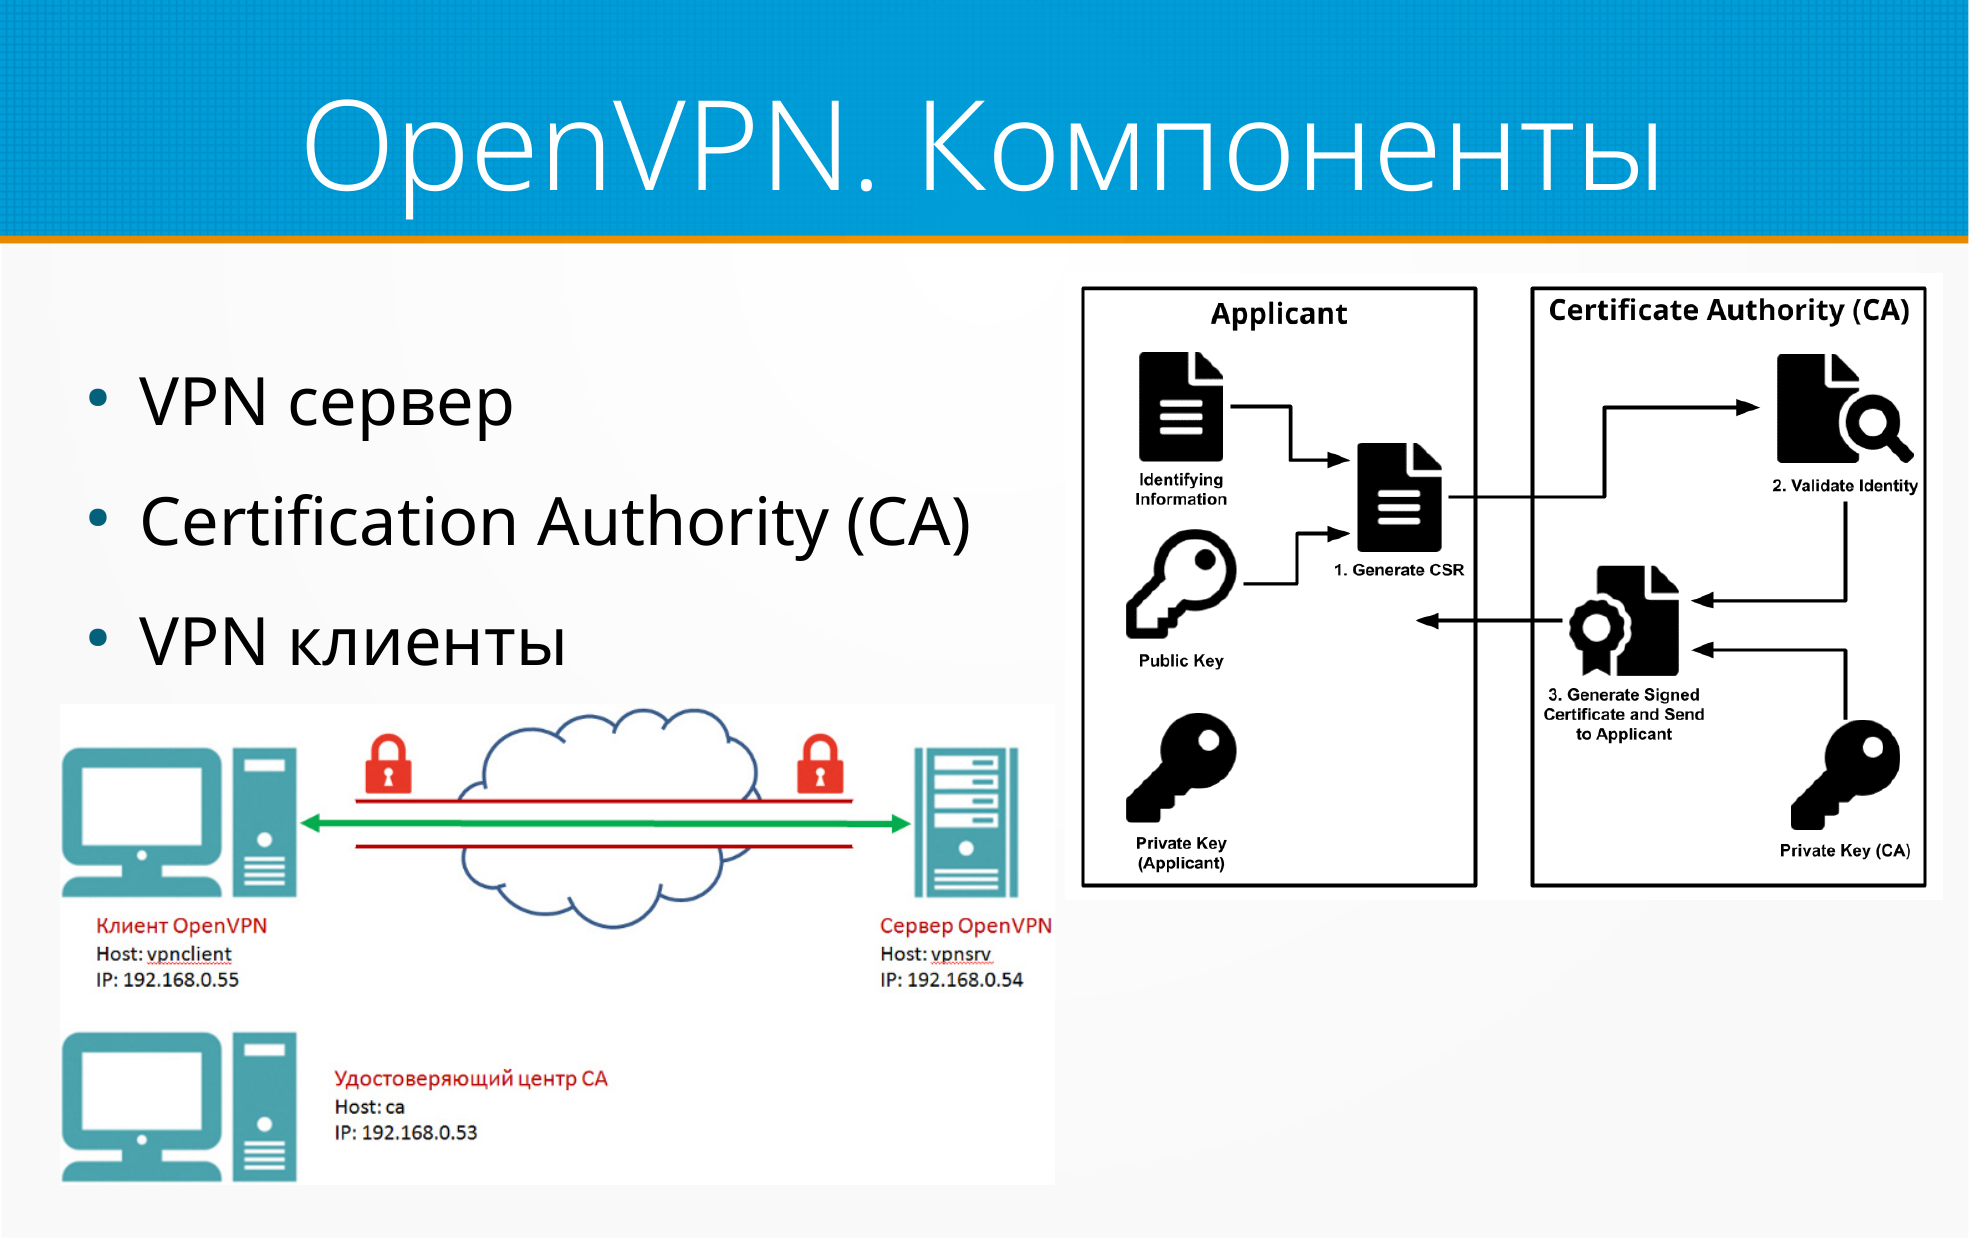

# OpenVPN. Компоненты
VPN сервер
Certification Authority (CA)
VPN клиенты